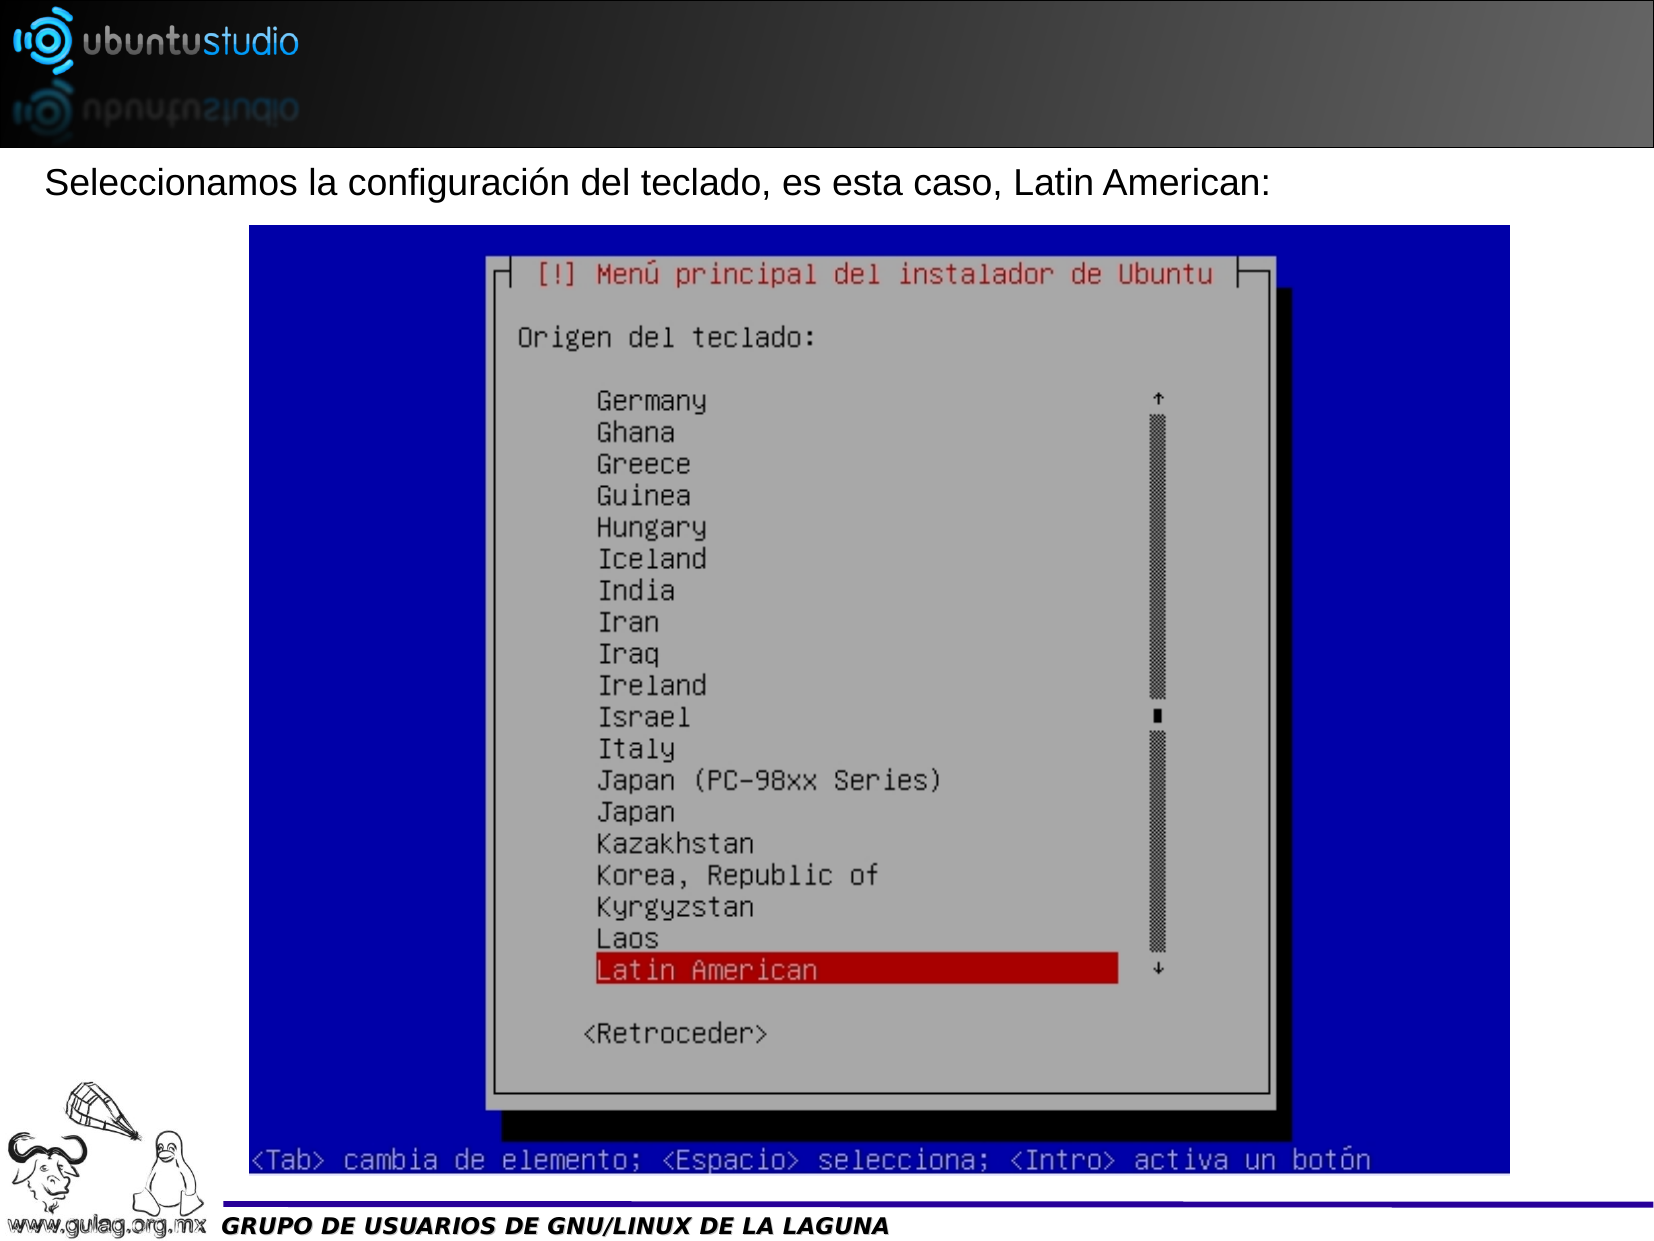

GRUPO DE USUARIOS DE GNU/LINUX DE LA LAGUNA
Seleccionamos la configuración del teclado, es esta caso, Latin American: